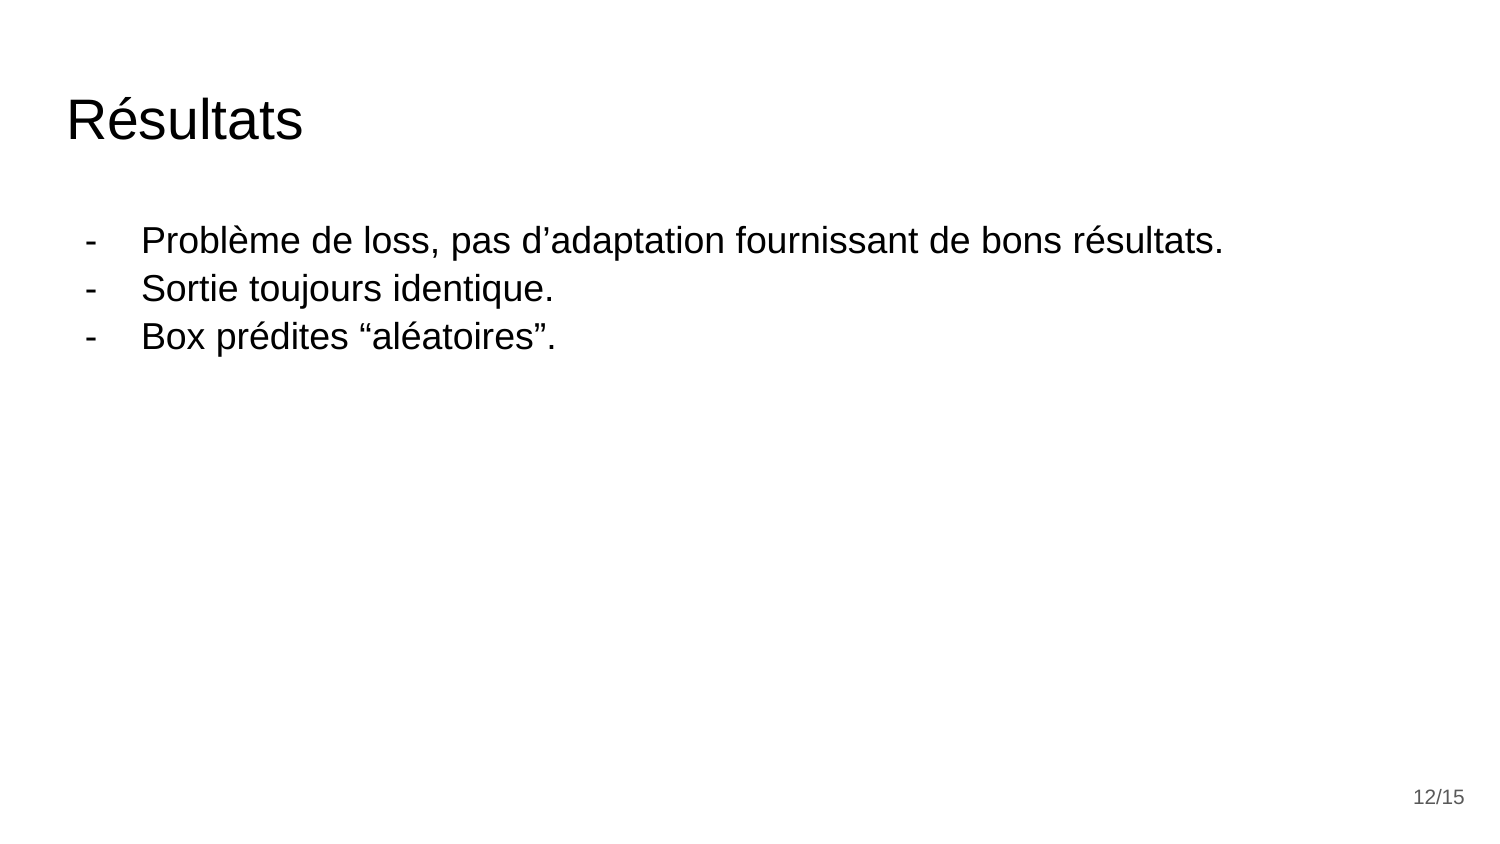

# Résultats
Problème de loss, pas d’adaptation fournissant de bons résultats.
Sortie toujours identique.
Box prédites “aléatoires”.